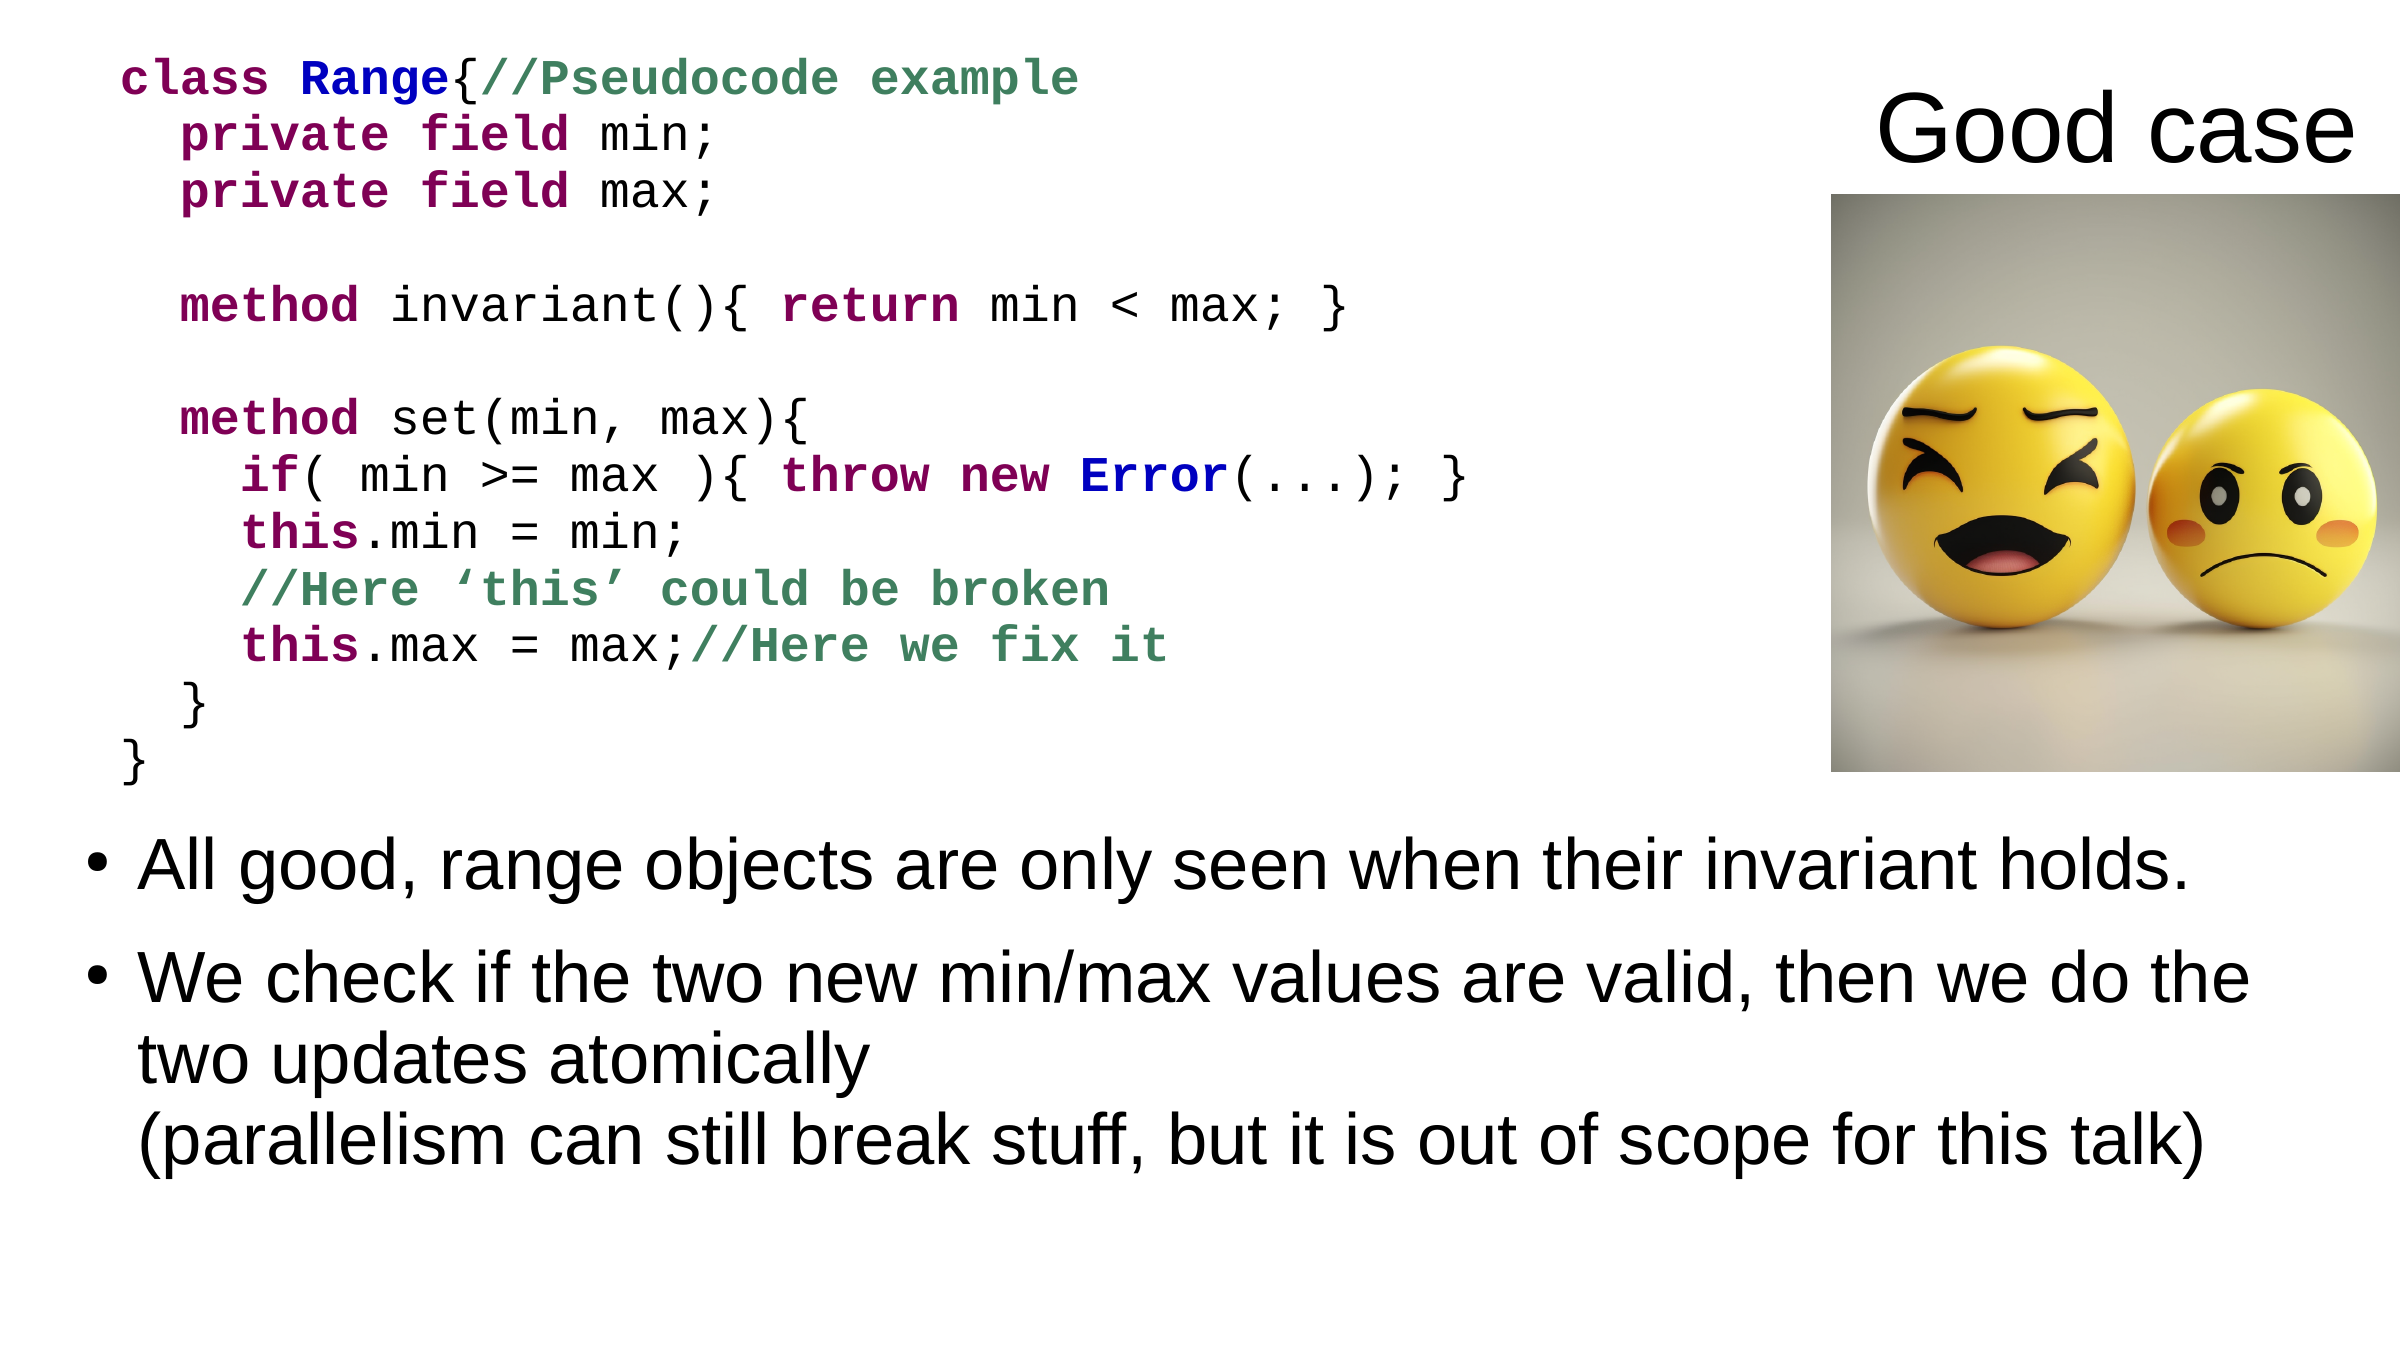

# Good case
 class Range{//Pseudocode example
 private field min;
 private field max;
 method invariant(){ return min < max; }
 method set(min, max){
 if( min >= max ){ throw new Error(...); }
 this.min = min;
 //Here ‘this’ could be broken
 this.max = max;//Here we fix it
 }
 }
All good, range objects are only seen when their invariant holds.
We check if the two new min/max values are valid, then we do the two updates atomically
(parallelism can still break stuff, but it is out of scope for this talk)